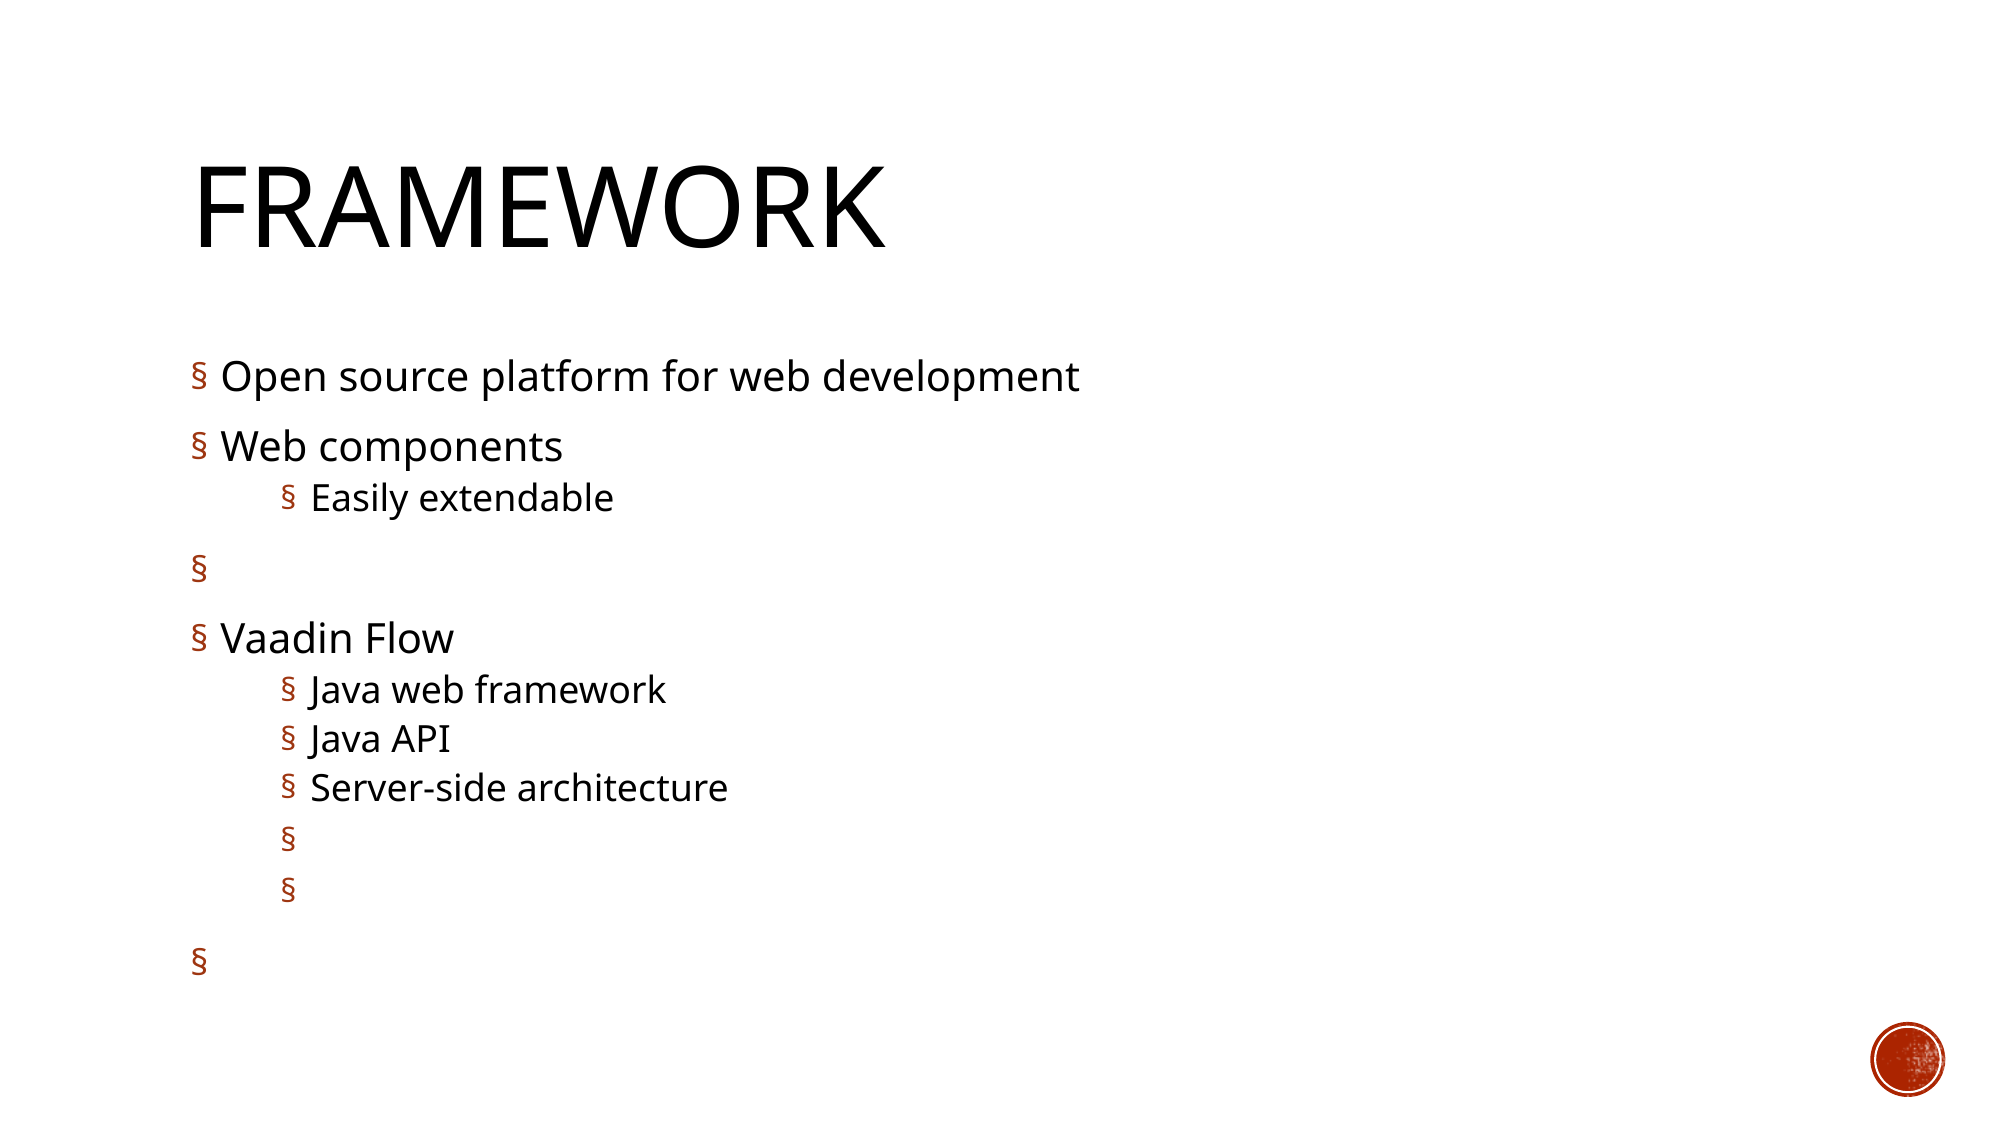

# Framework
Open source platform for web development
Web components
Easily extendable
Vaadin Flow
Java web framework
Java API
Server-side architecture